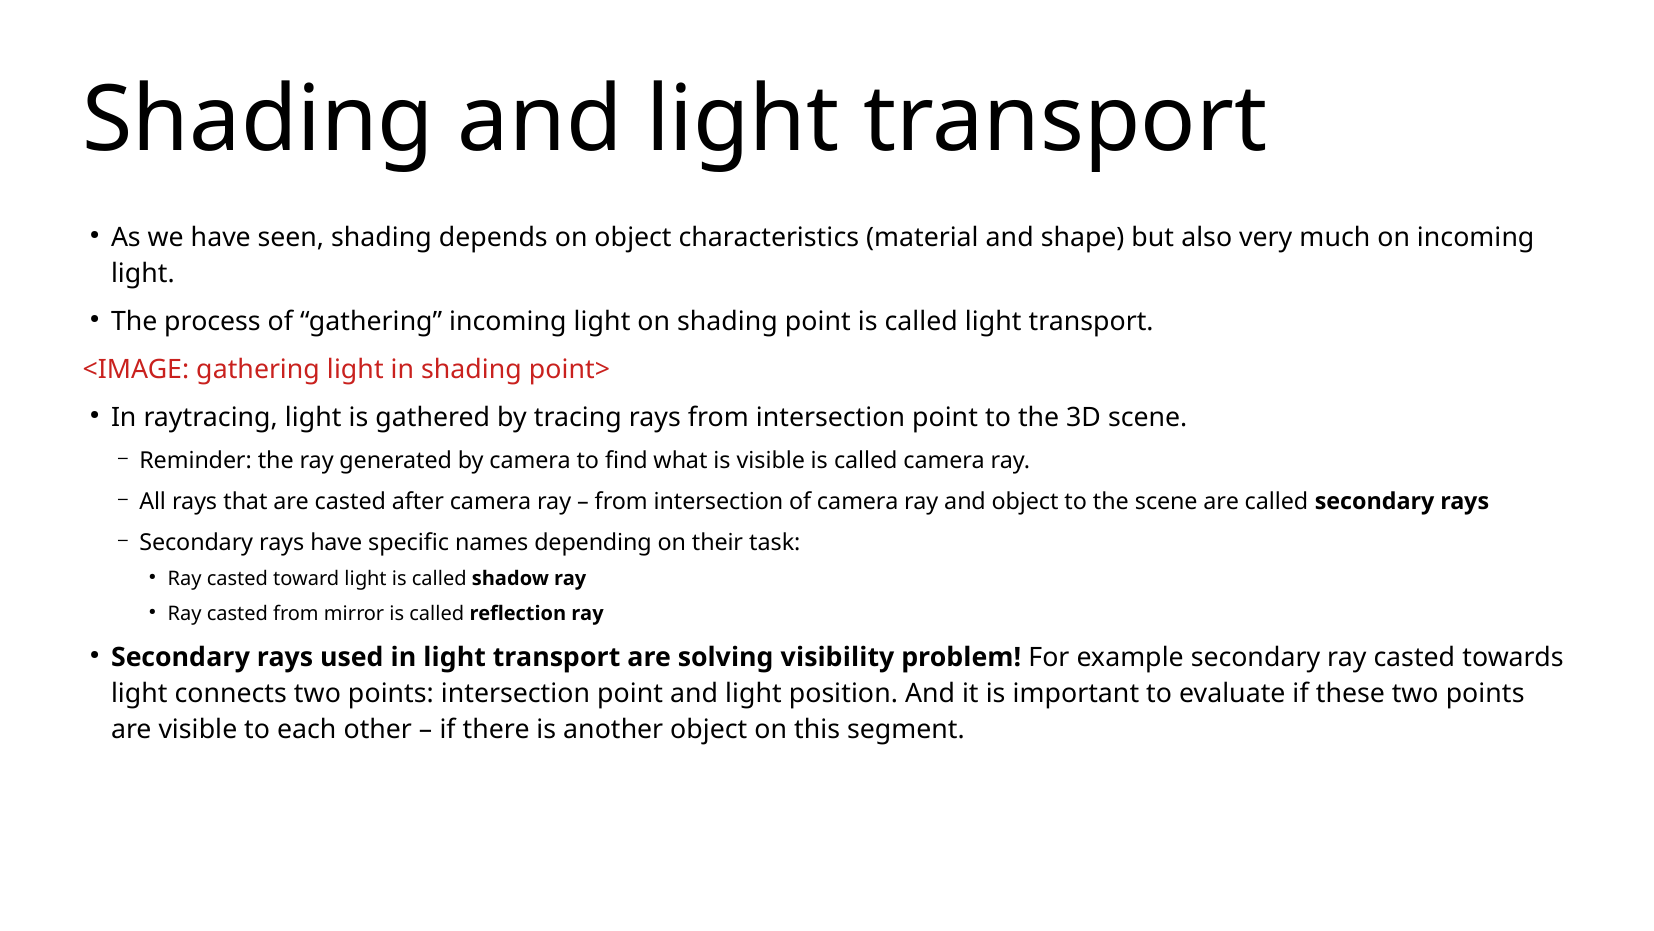

# Shading and light transport
As we have seen, shading depends on object characteristics (material and shape) but also very much on incoming light.
The process of “gathering” incoming light on shading point is called light transport.
<IMAGE: gathering light in shading point>
In raytracing, light is gathered by tracing rays from intersection point to the 3D scene.
Reminder: the ray generated by camera to find what is visible is called camera ray.
All rays that are casted after camera ray – from intersection of camera ray and object to the scene are called secondary rays
Secondary rays have specific names depending on their task:
Ray casted toward light is called shadow ray
Ray casted from mirror is called reflection ray
Secondary rays used in light transport are solving visibility problem! For example secondary ray casted towards light connects two points: intersection point and light position. And it is important to evaluate if these two points are visible to each other – if there is another object on this segment.